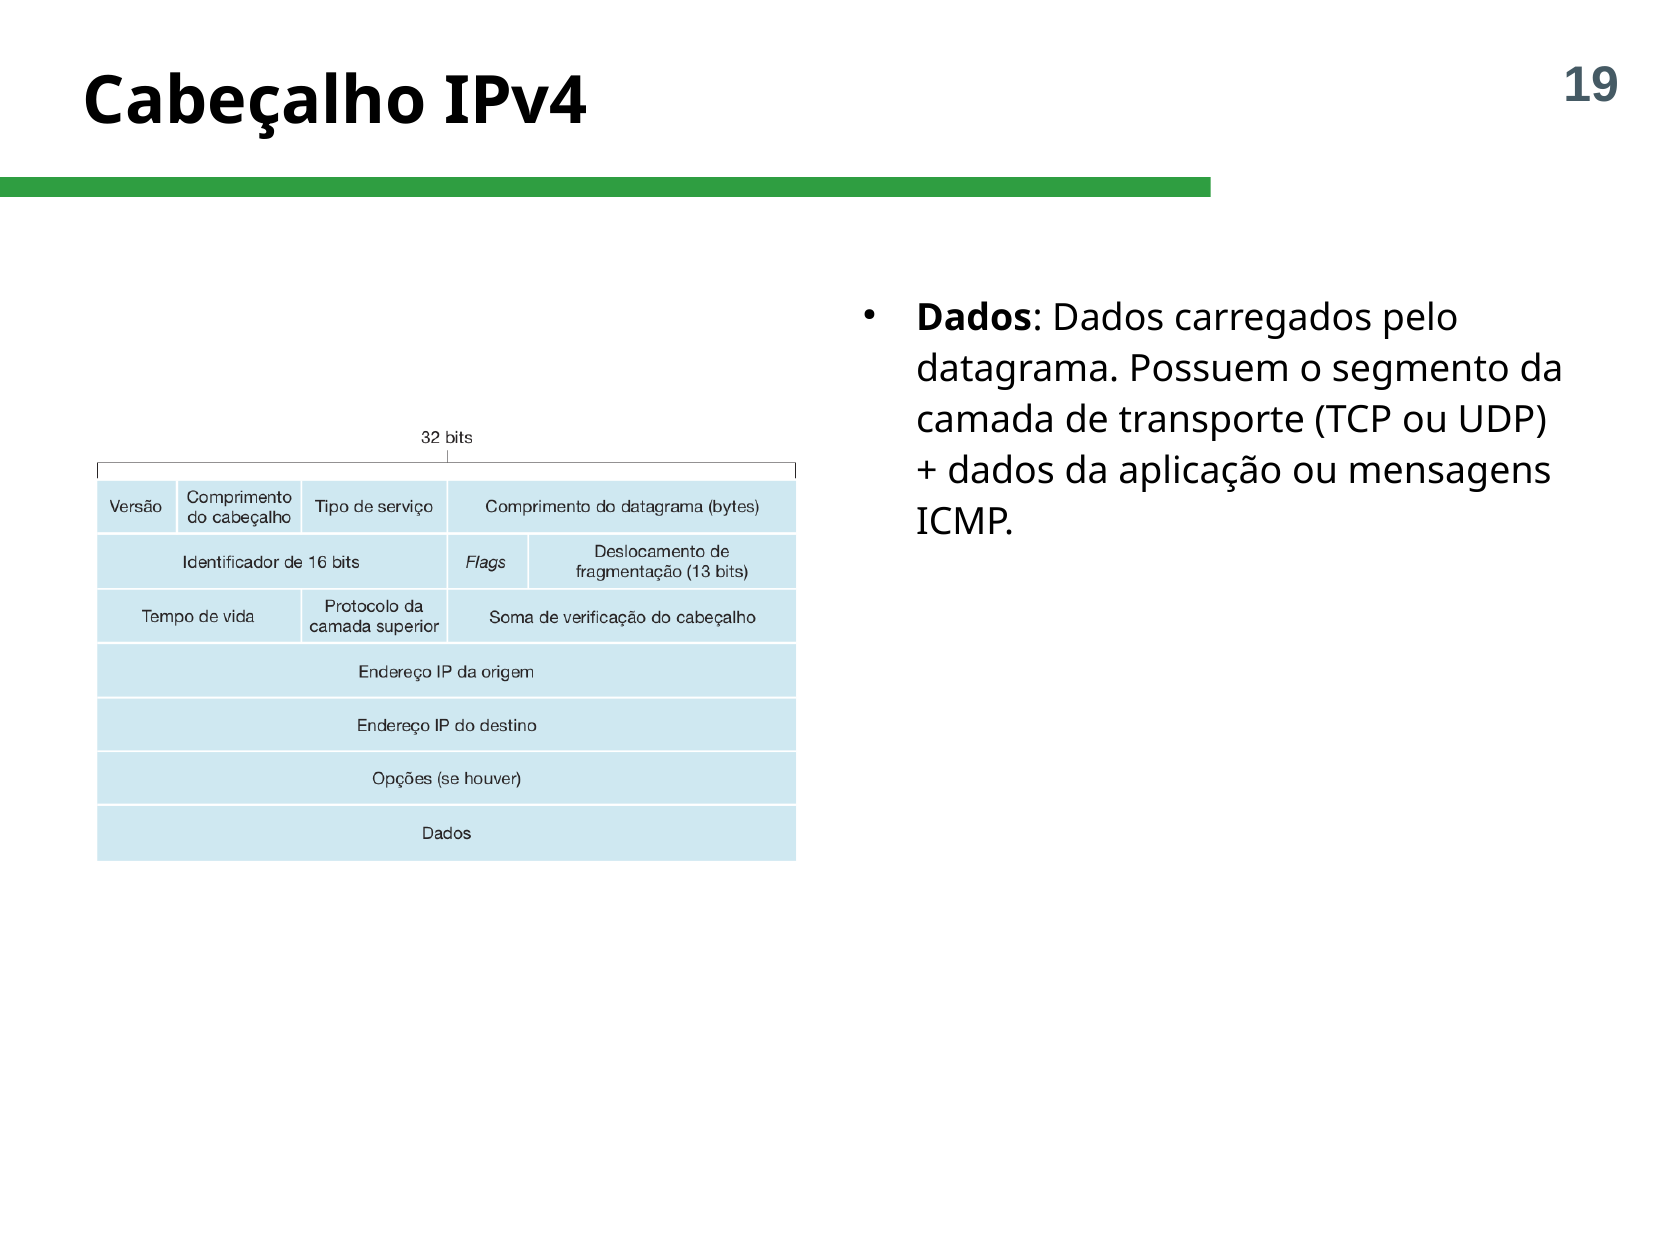

# Cabeçalho IPv4
Dados: Dados carregados pelo datagrama. Possuem o segmento da camada de transporte (TCP ou UDP) + dados da aplicação ou mensagens ICMP.